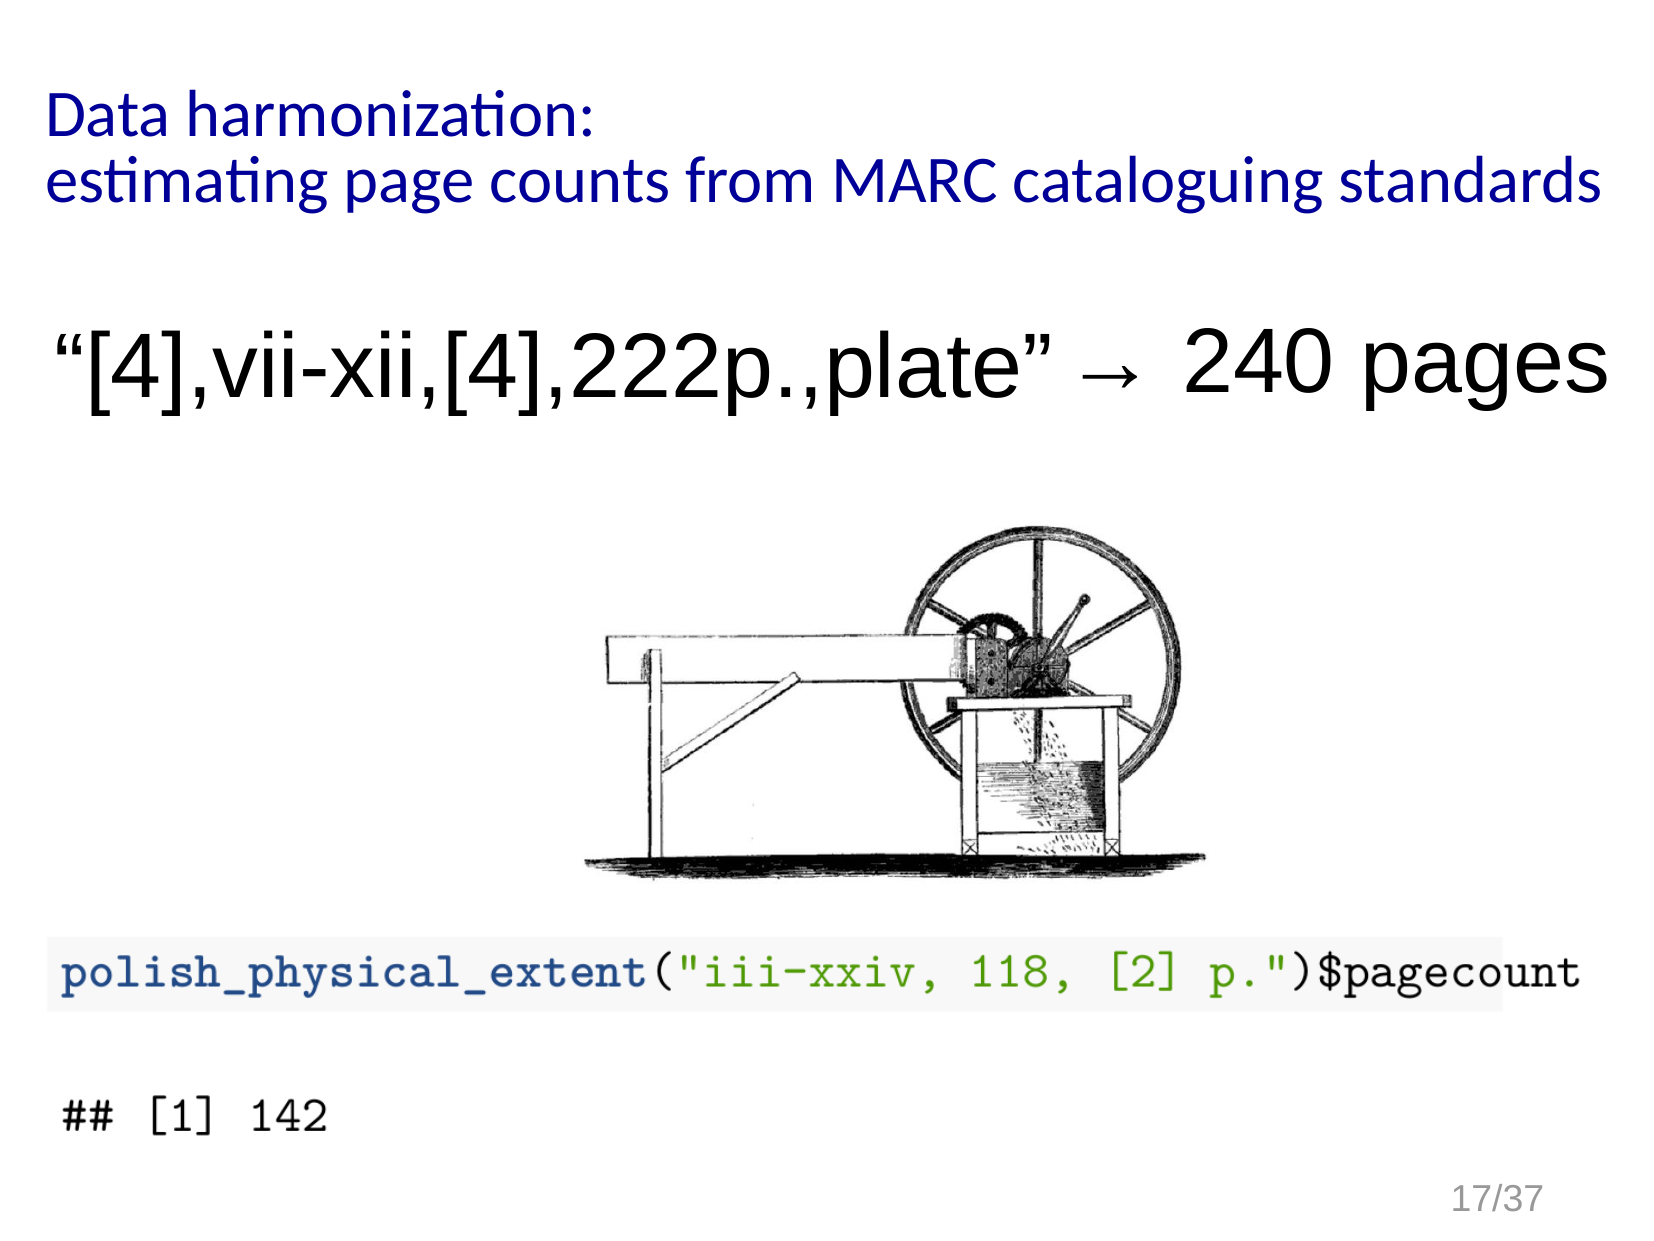

# Data harmonization: estimating page counts from MARC cataloguing standards
→ 240 pages
“[4],vii-xii,[4],222p.,plate”